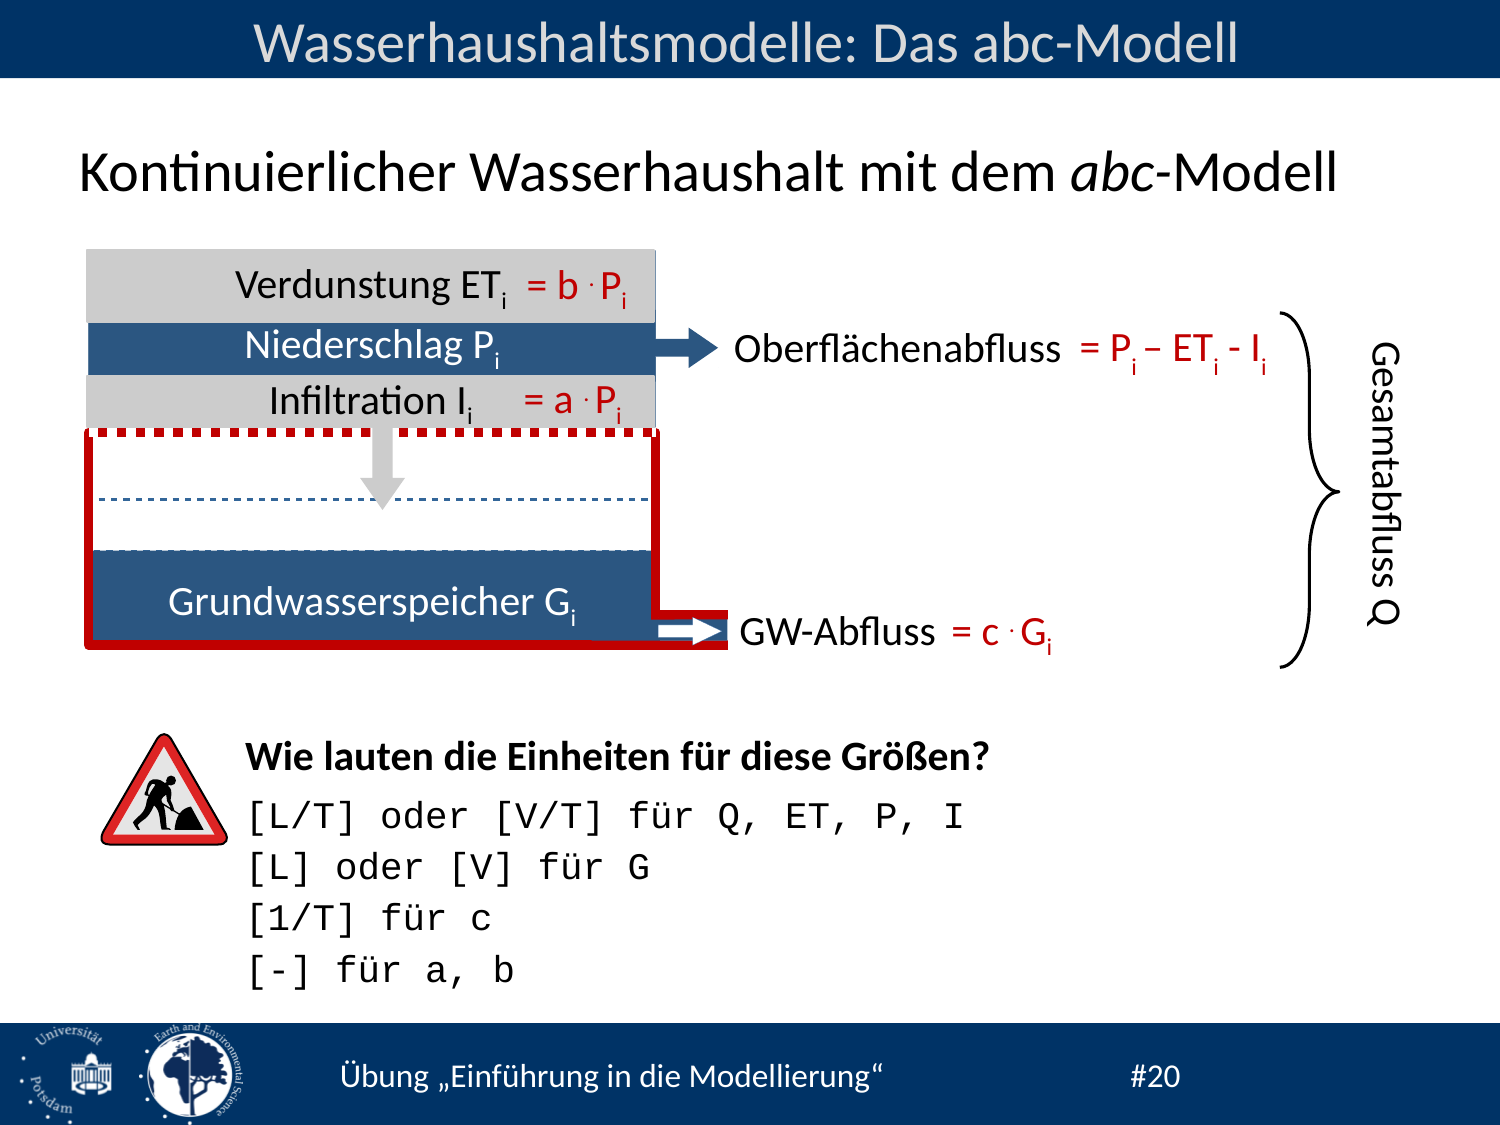

Wasserhaushaltsmodelle: Das abc-Modell
Kontinuierlicher Wasserhaushalt mit dem abc-Modell
= b . Pi
= Pi – ETi - Ii
= a . Pi
Gesamtabfluss Q
= c . Gi
Wie lauten die Einheiten für diese Größen?
[L/T] oder [V/T] für Q, ET, P, I
[L] oder [V] für G
[1/T] für c
[-] für a, b